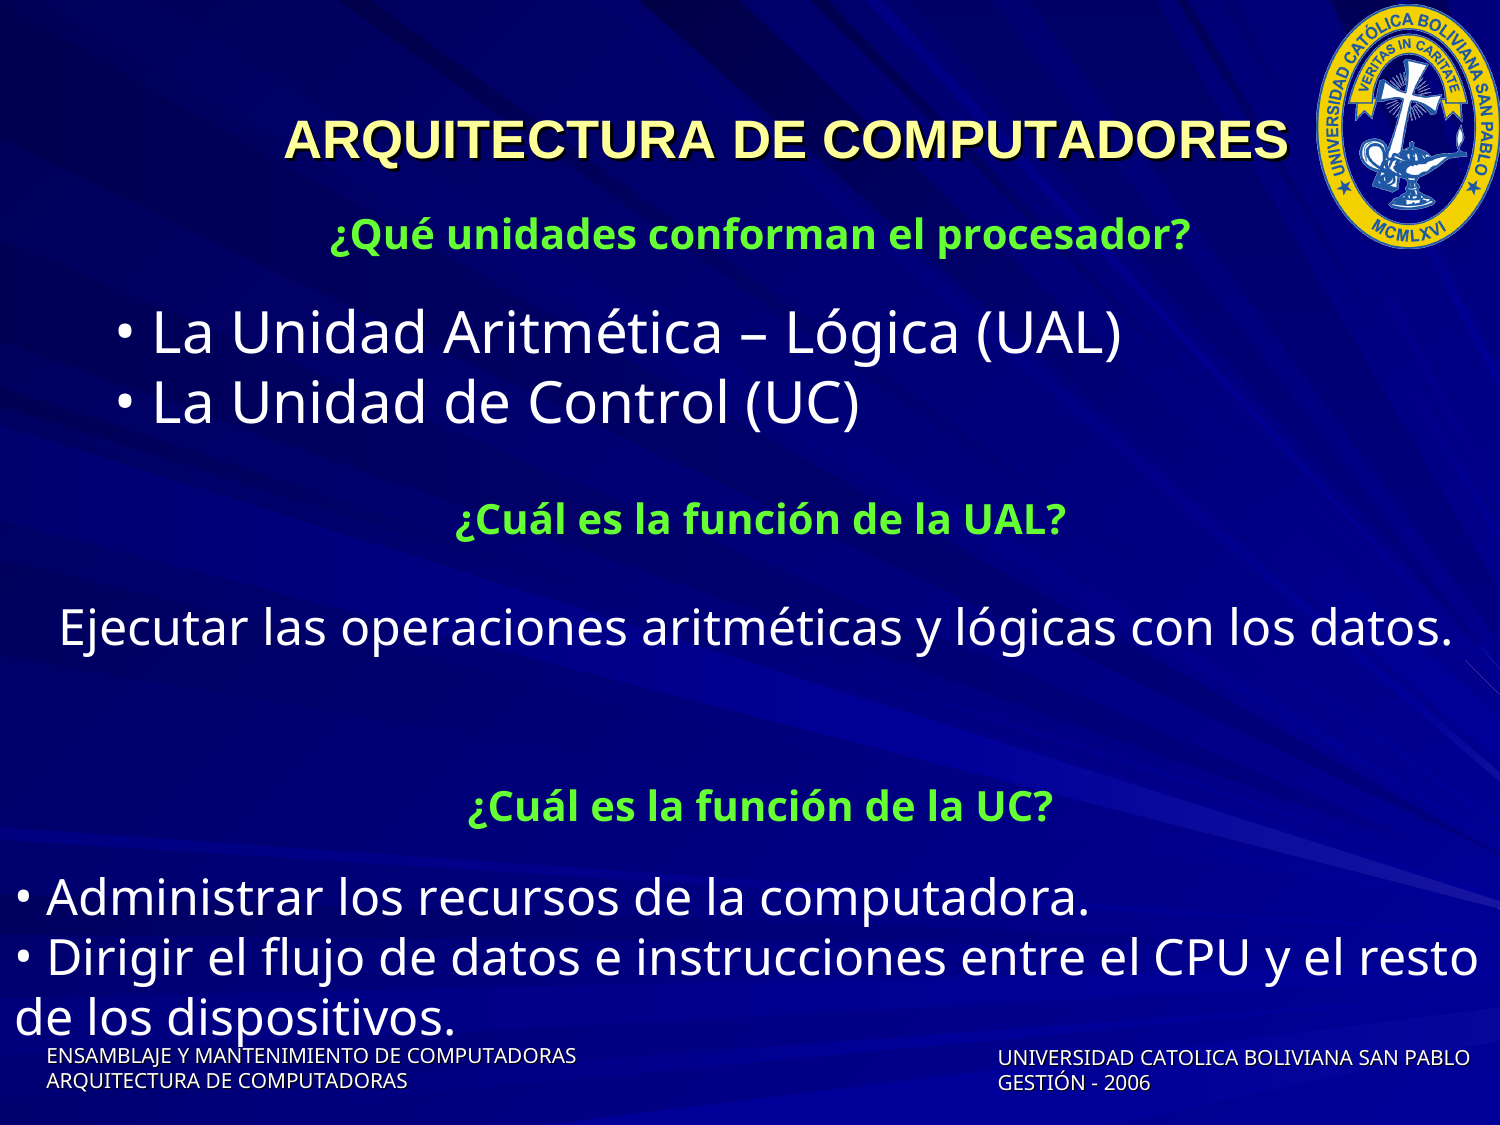

ARQUITECTURA DE COMPUTADORES
 ¿Qué unidades conforman el procesador?
 La Unidad Aritmética – Lógica (UAL)
 La Unidad de Control (UC)
 ¿Cuál es la función de la UAL?
 Ejecutar las operaciones aritméticas y lógicas con los datos.
 ¿Cuál es la función de la UC?
 Administrar los recursos de la computadora.
 Dirigir el flujo de datos e instrucciones entre el CPU y el resto de los dispositivos.